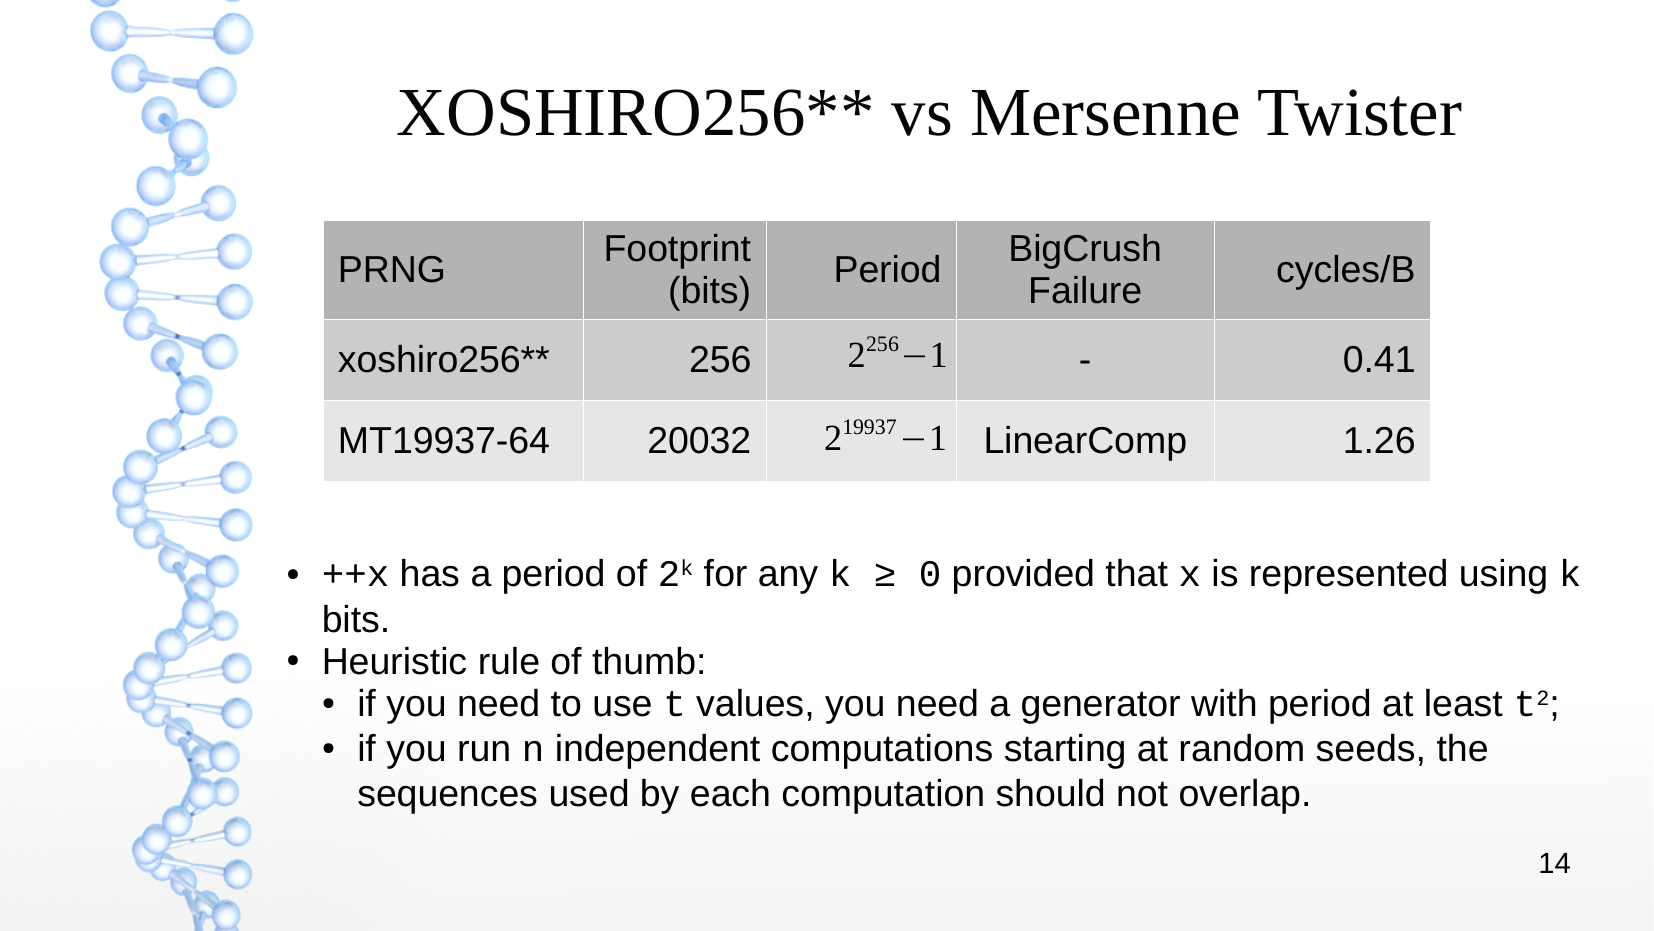

# XOSHIRO256** vs Mersenne Twister
| PRNG | Footprint (bits) | Period | BigCrush Failure | cycles/B |
| --- | --- | --- | --- | --- |
| xoshiro256\*\* | 256 | | - | 0.41 |
| MT19937-64 | 20032 | | LinearComp | 1.26 |
++x has a period of 2k for any k ≥ 0 provided that x is represented using k bits.
Heuristic rule of thumb:
if you need to use t values, you need a generator with period at least t2;
if you run n independent computations starting at random seeds, the sequences used by each computation should not overlap.
14